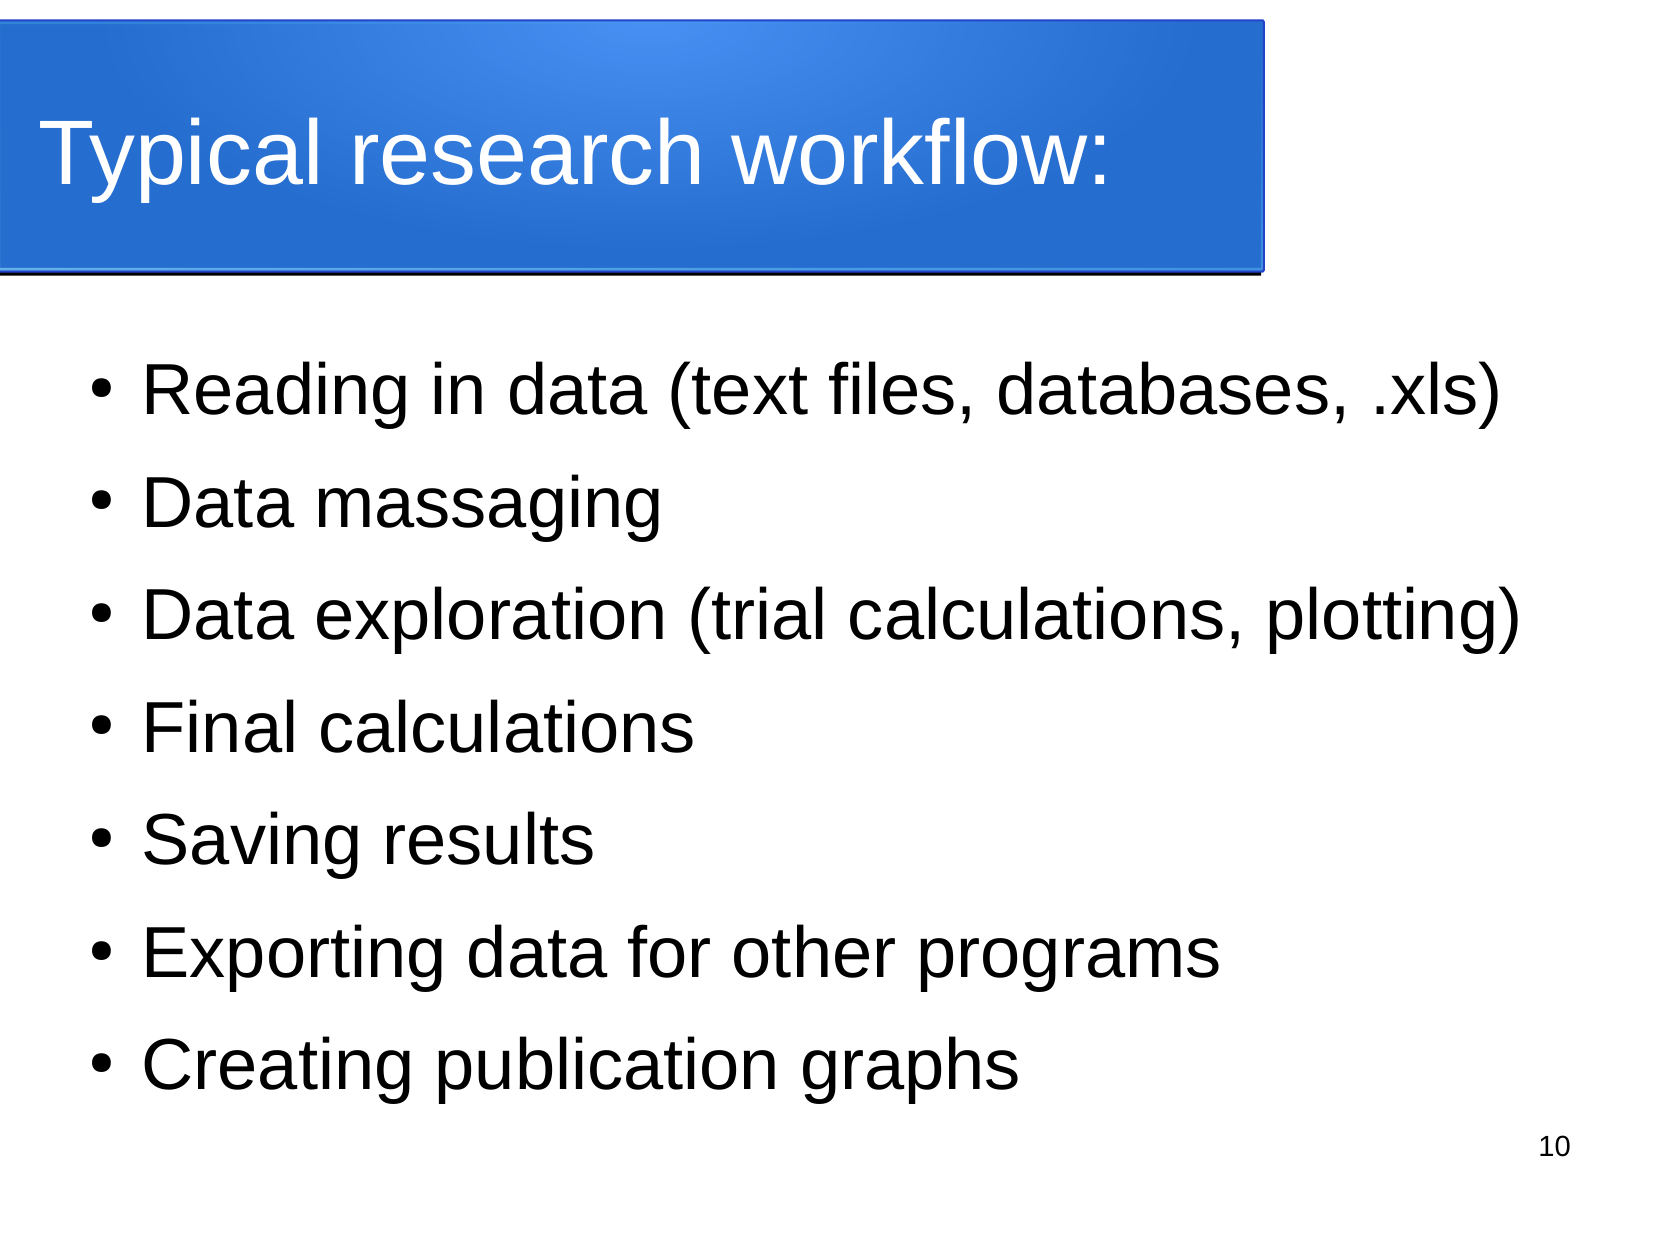

# Typical research workflow:
Reading in data (text files, databases, .xls)
Data massaging
Data exploration (trial calculations, plotting)
Final calculations
Saving results
Exporting data for other programs
Creating publication graphs
10